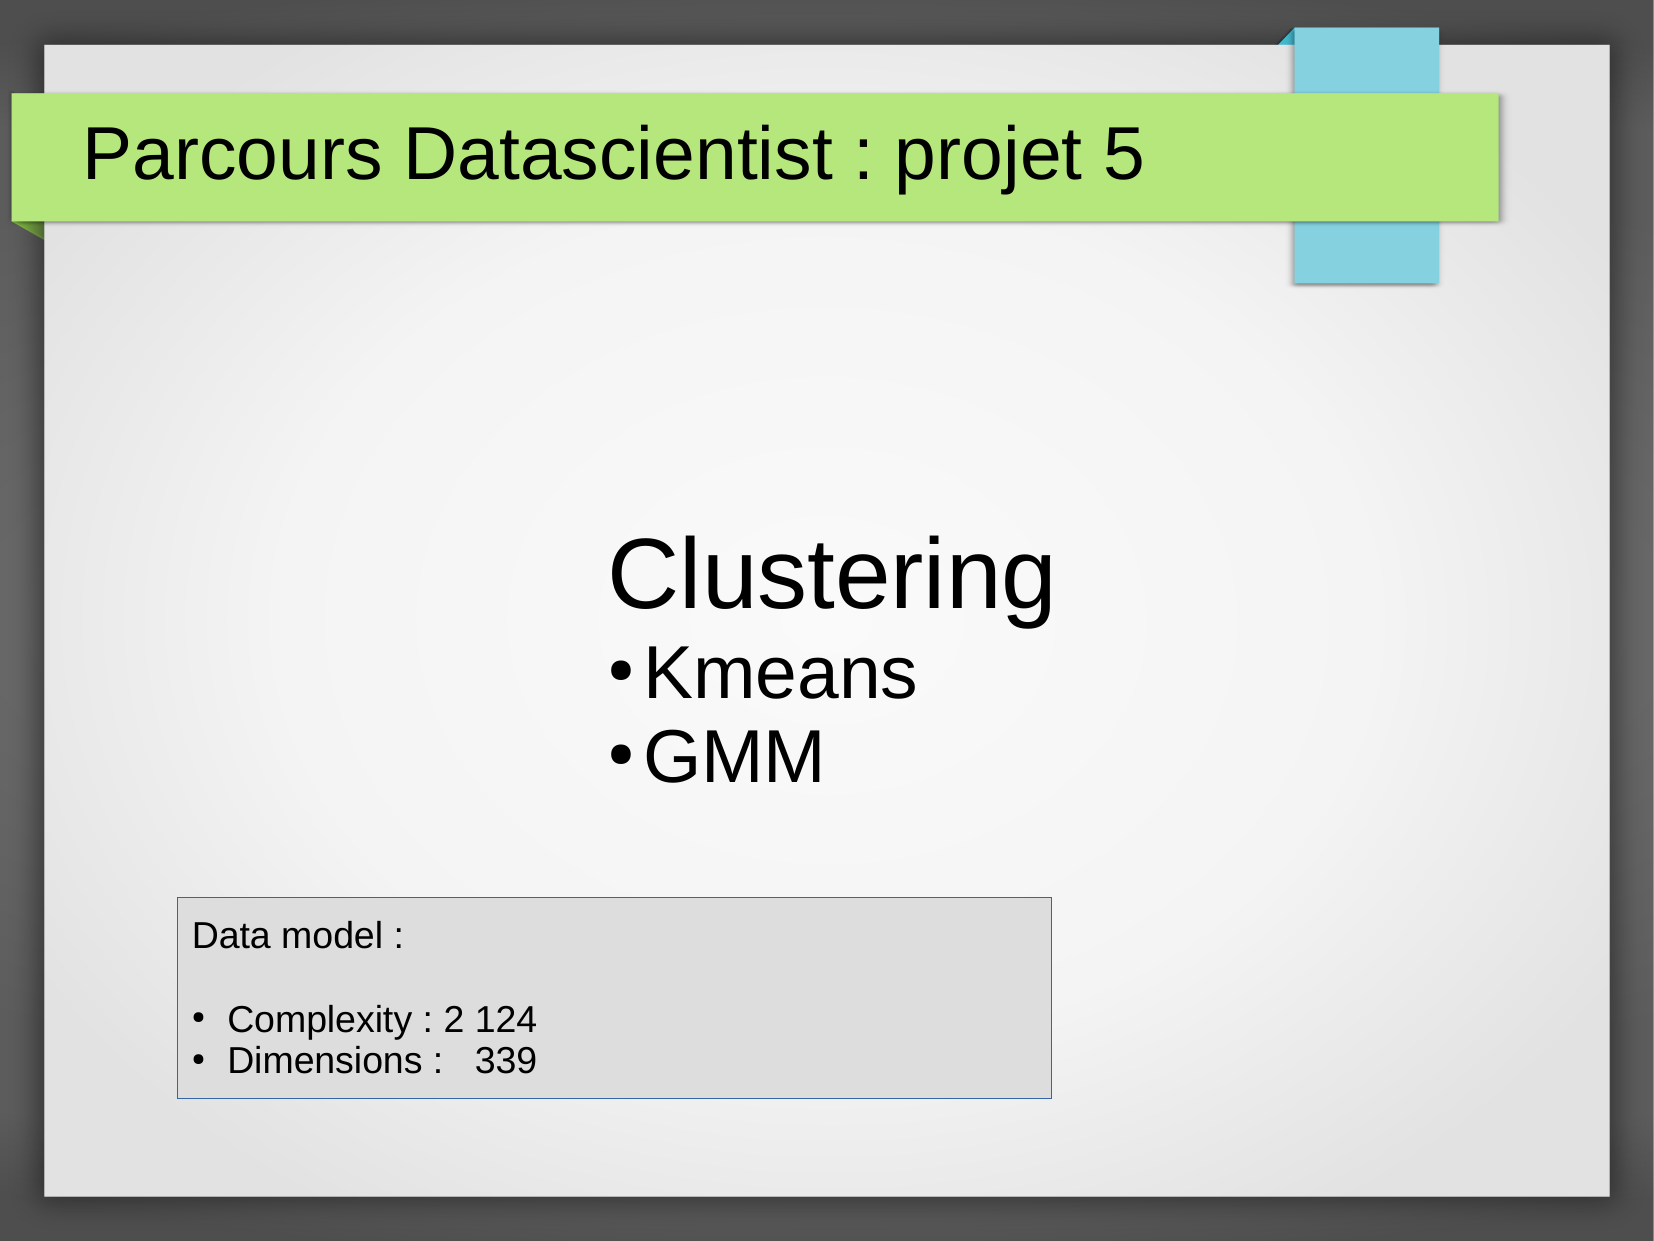

# Parcours Datascientist : projet 5
Clustering
Kmeans
GMM
Data model :
Complexity : 2 124
Dimensions : 339